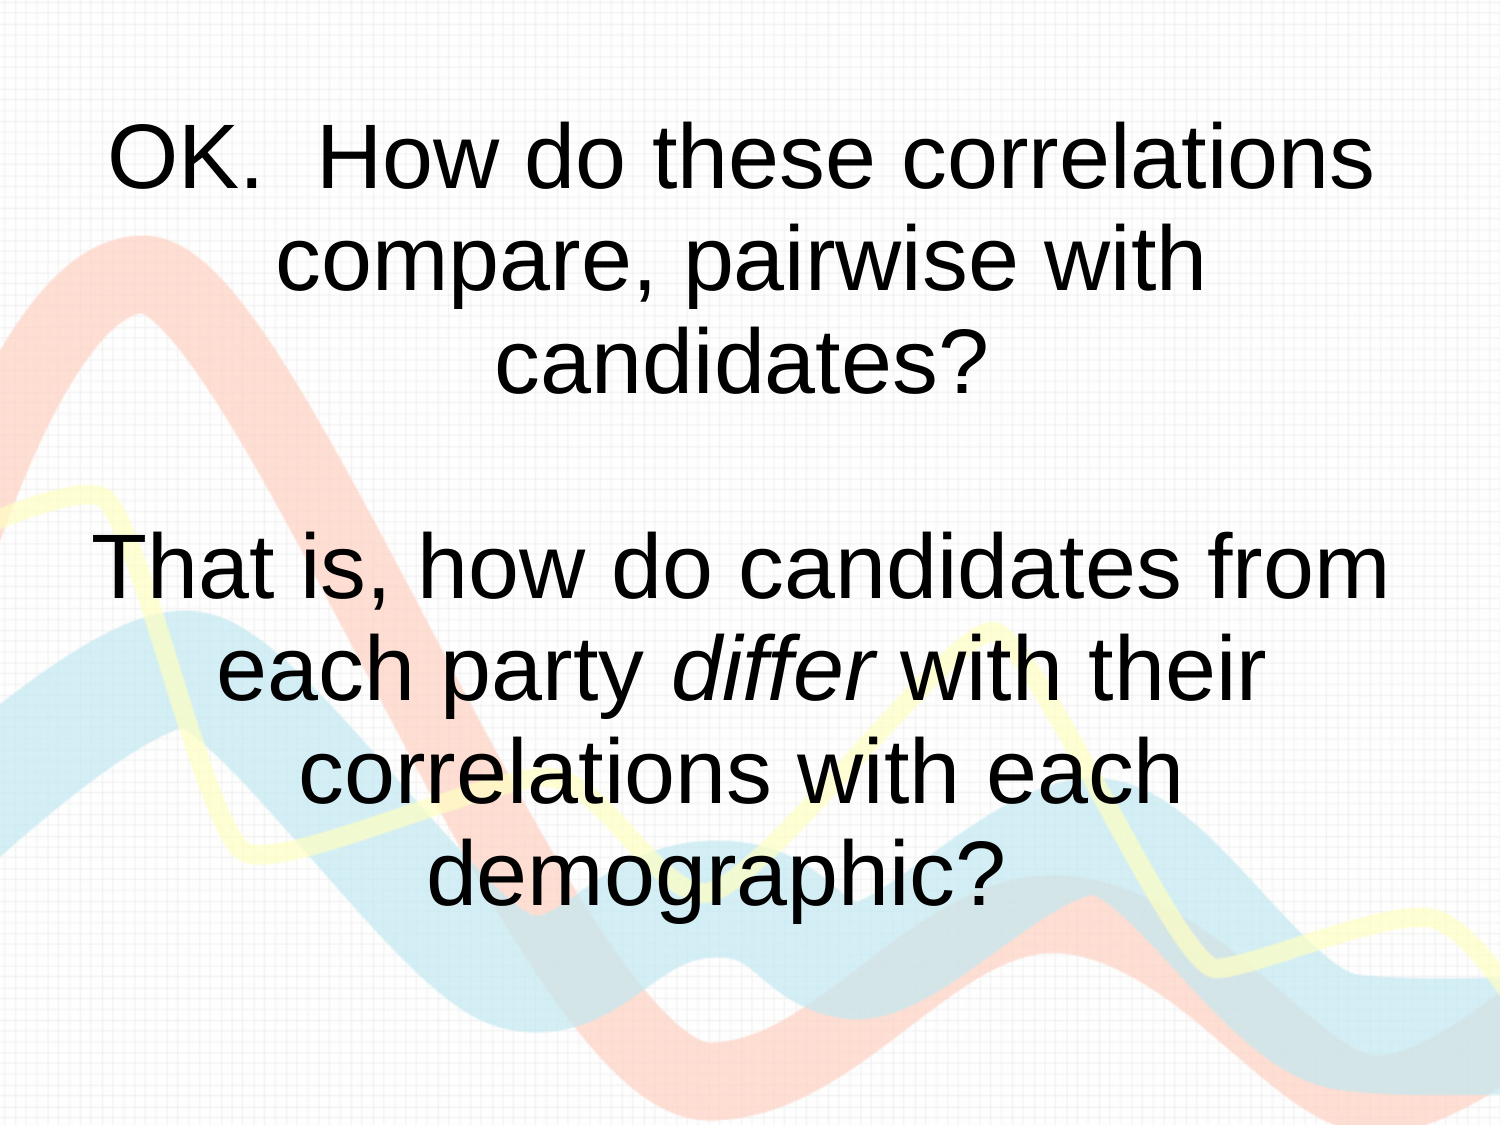

# OK. How do these correlations compare, pairwise with candidates? That is, how do candidates from each party differ with their correlations with each demographic?